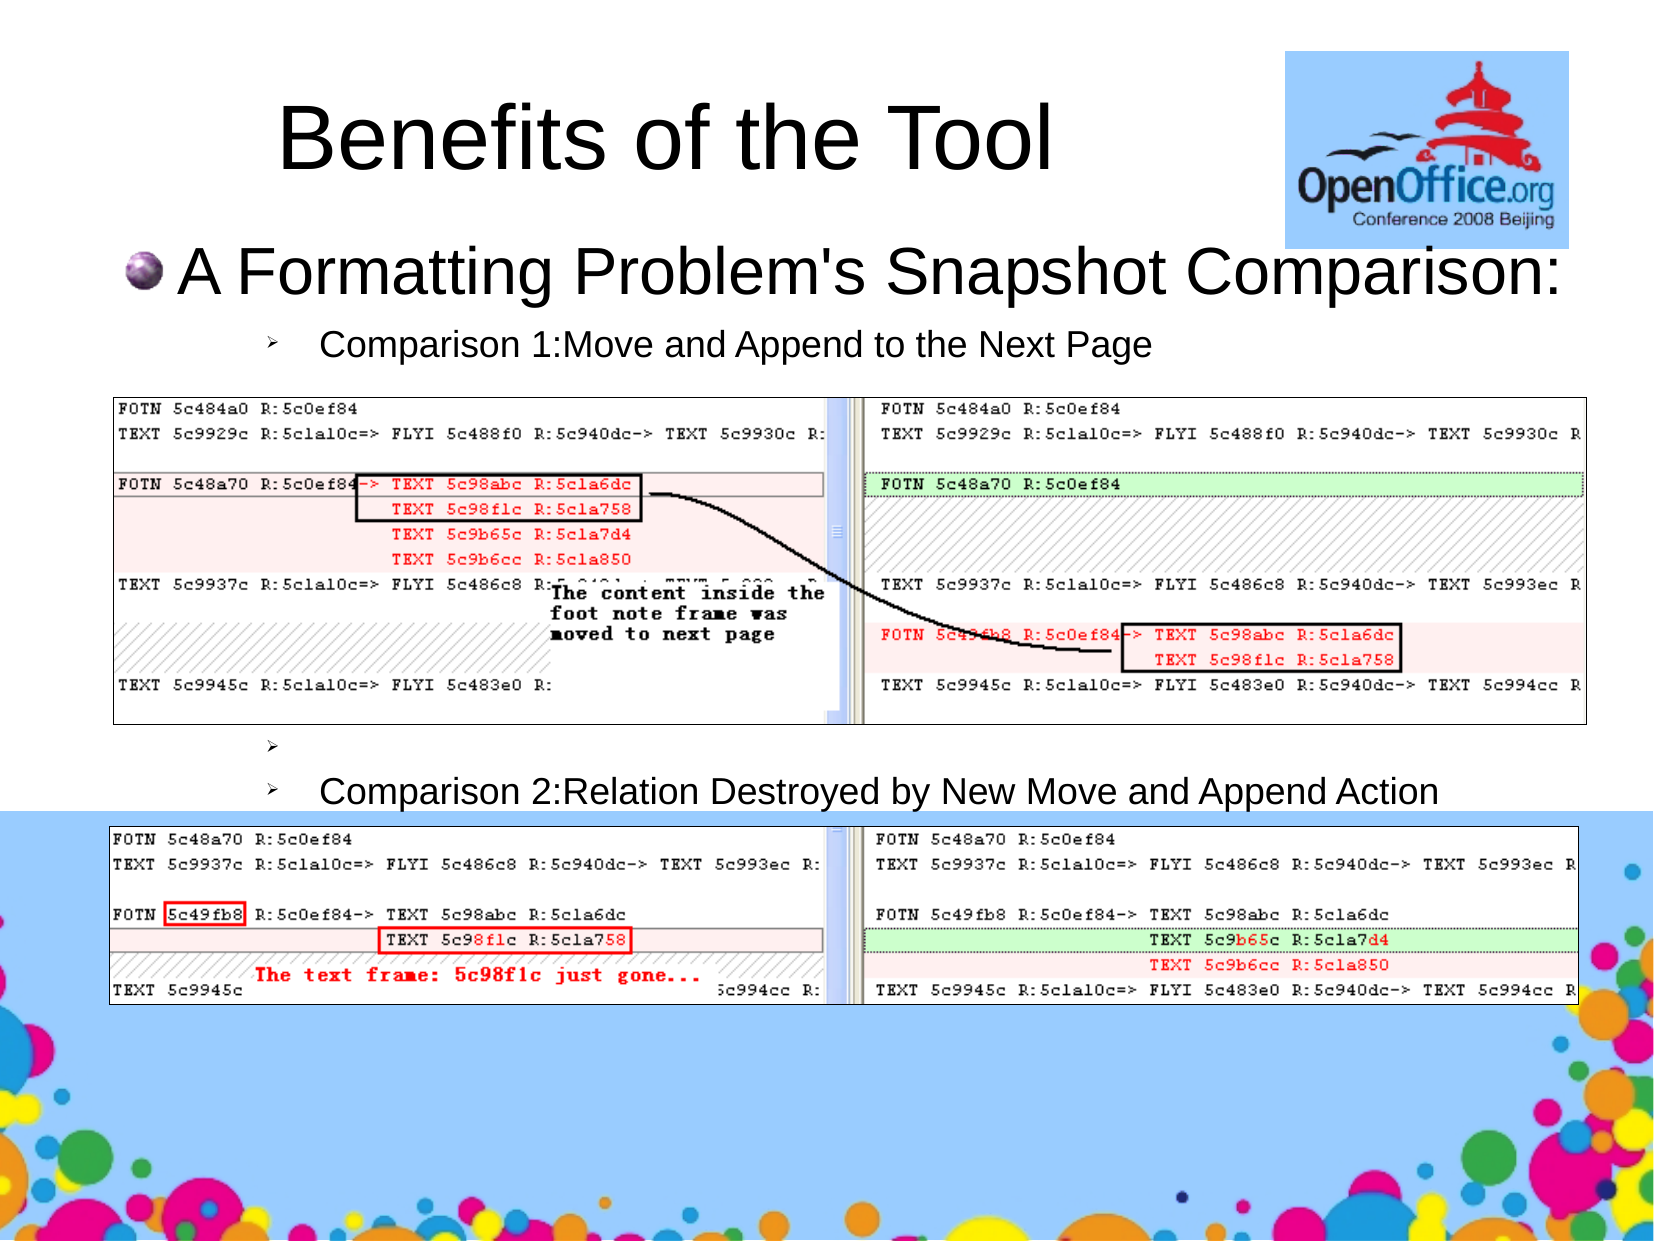

# Benefits of the Tool
A Formatting Problem's Snapshot Comparison:
Comparison 1:Move and Append to the Next Page
Comparison 2:Relation Destroyed by New Move and Append Action